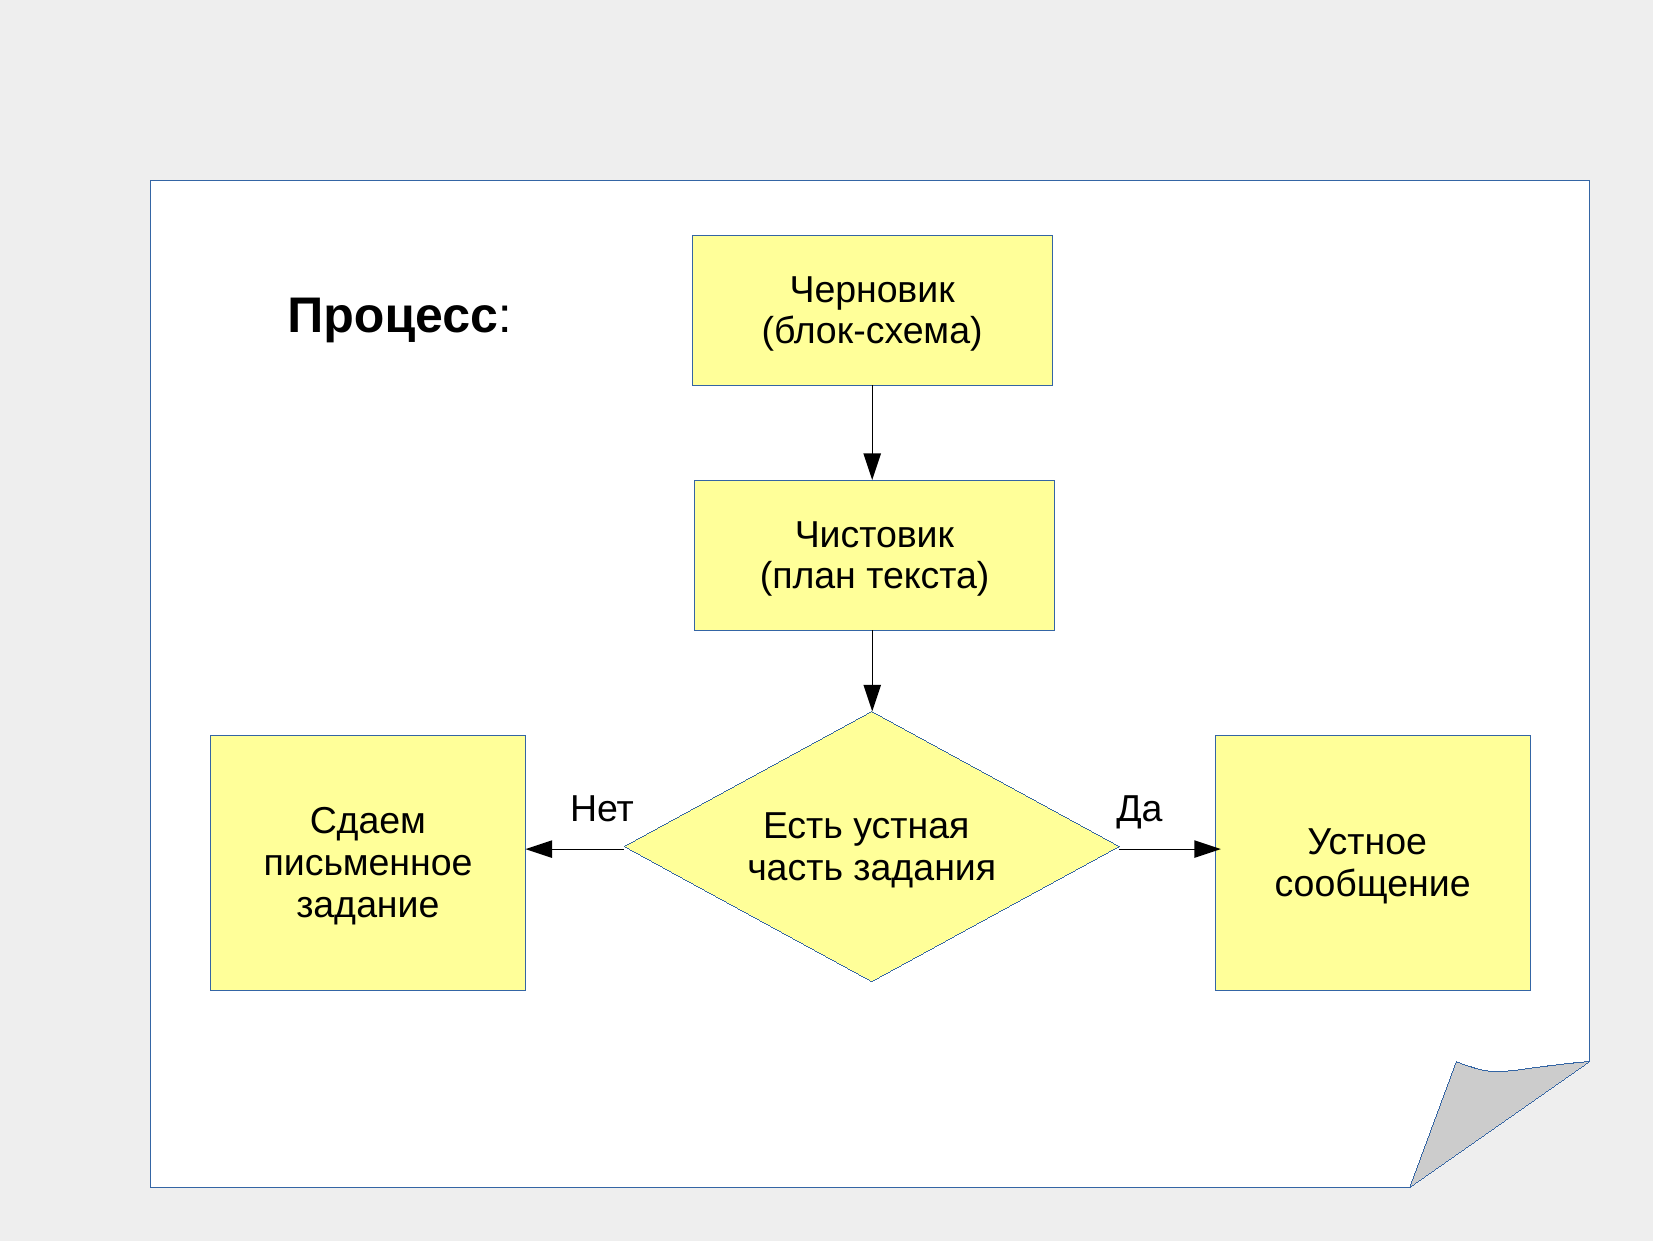

Черновик
(блок-схема)
Процесс:
Чистовик
(план текста)
Есть устная
часть задания
Сдаем
письменное
задание
Устное
сообщение
Нет
Да